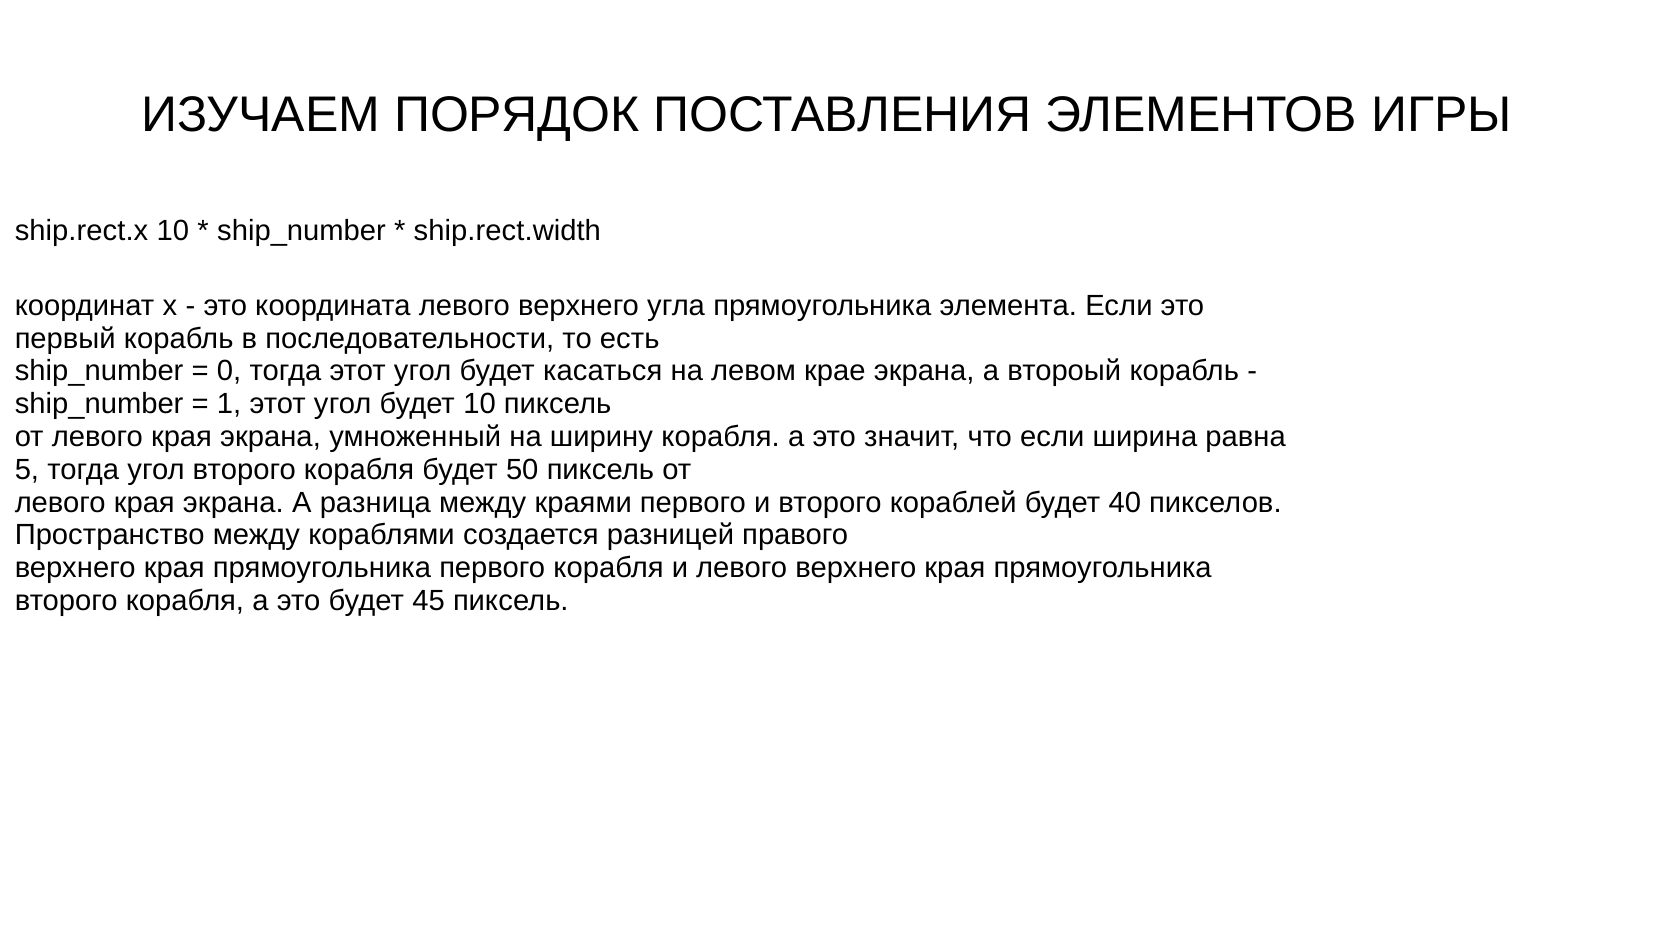

# ИЗУЧАЕМ ПОРЯДОК ПОСТАВЛЕНИЯ ЭЛЕМЕНТОВ ИГРЫ
ship.rect.x 10 * ship_number * ship.rect.width
координат х - это координата левого верхнего угла прямоугольника элемента. Если это первый корабль в последовательности, то есть
ship_number = 0, тогда этот угол будет касаться на левом крае экрана, а второый корабль - ship_number = 1, этот угол будет 10 пиксель
от левого края экрана, умноженный на ширину корабля. а это значит, что если ширина равна 5, тогда угол второго корабля будет 50 пиксель от
левого края экрана. А разница между краями первого и второго кораблей будет 40 пикселов. Пространство между кораблями создается разницей правого
верхнего края прямоугольника первого корабля и левого верхнего края прямоугольника второго корабля, а это будет 45 пиксель.